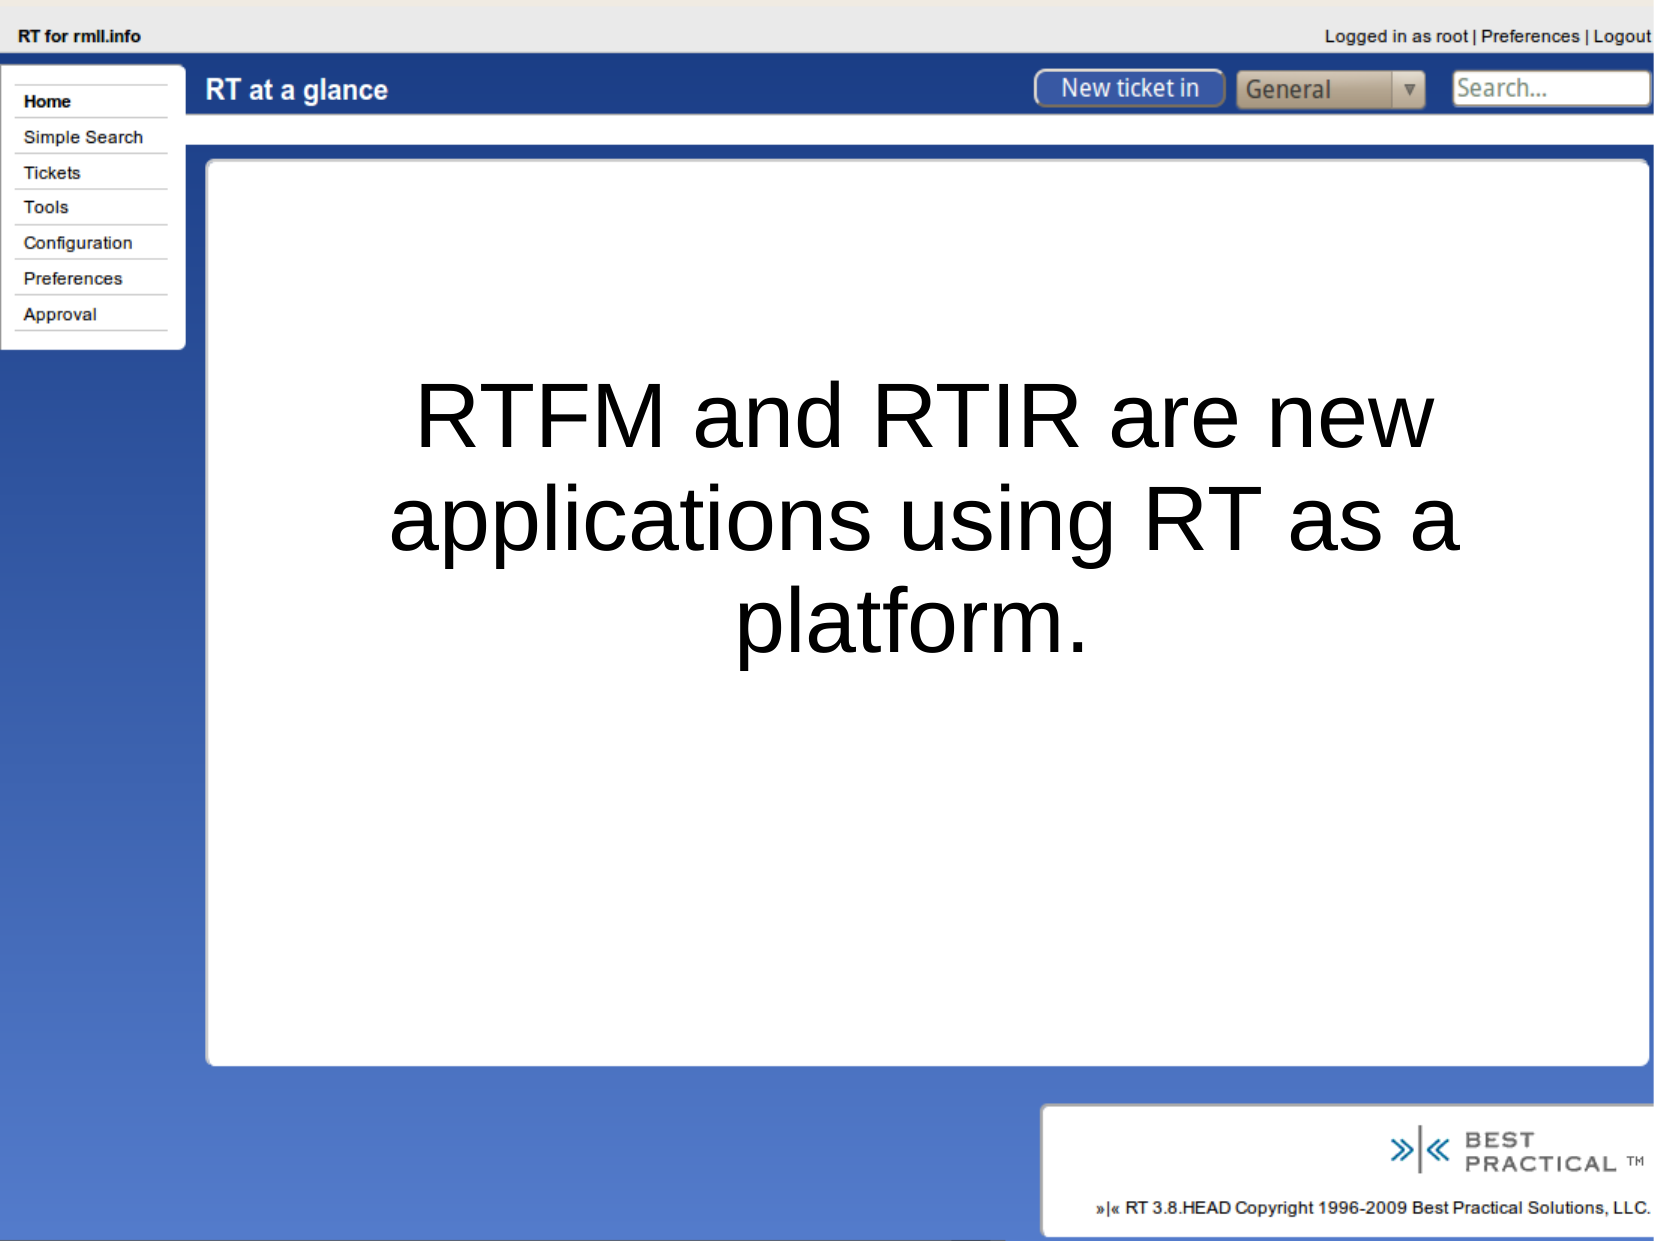

# RTFM and RTIR are new applications using RT as a platform.